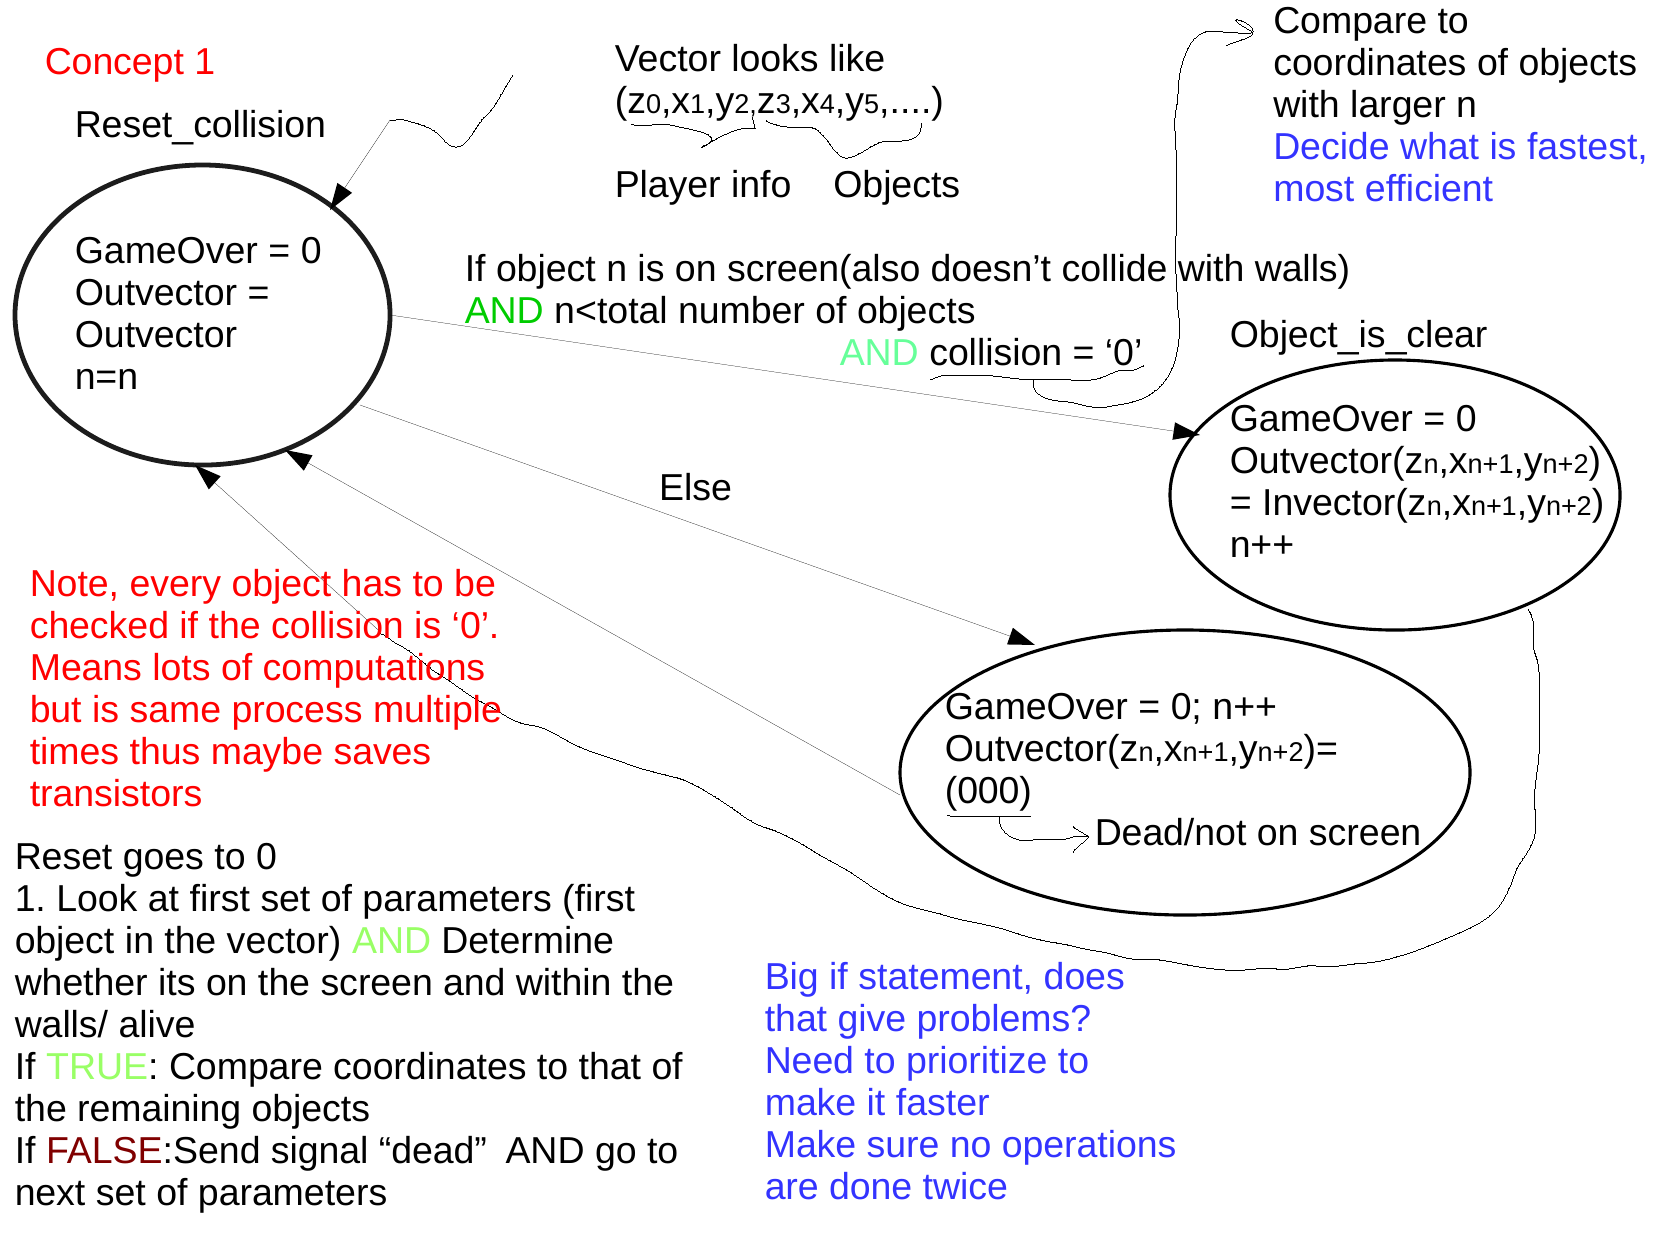

Compare to coordinates of objects with larger n
Decide what is fastest, most efficient
Vector looks like
(z0,x1,y2,z3,x4,y5,....)
Player info Objects
Concept 1
Reset_collision
GameOver = 0
Outvector = Outvector
n=n
If object n is on screen(also doesn’t collide with walls)
AND n<total number of objects
					AND collision = ‘0’
Object_is_clear
GameOver = 0
Outvector(zn,xn+1,yn+2)= Invector(zn,xn+1,yn+2)
n++
Else
Note, every object has to be checked if the collision is ‘0’. Means lots of computations but is same process multiple times thus maybe saves transistors
GameOver = 0; n++
Outvector(zn,xn+1,yn+2)= (000)
		Dead/not on screen
Reset goes to 0
1. Look at first set of parameters (first object in the vector) AND Determine whether its on the screen and within the walls/ alive
If TRUE: Compare coordinates to that of the remaining objects
If FALSE:Send signal “dead” AND go to next set of parameters
Big if statement, does that give problems?
Need to prioritize to make it faster
Make sure no operations are done twice